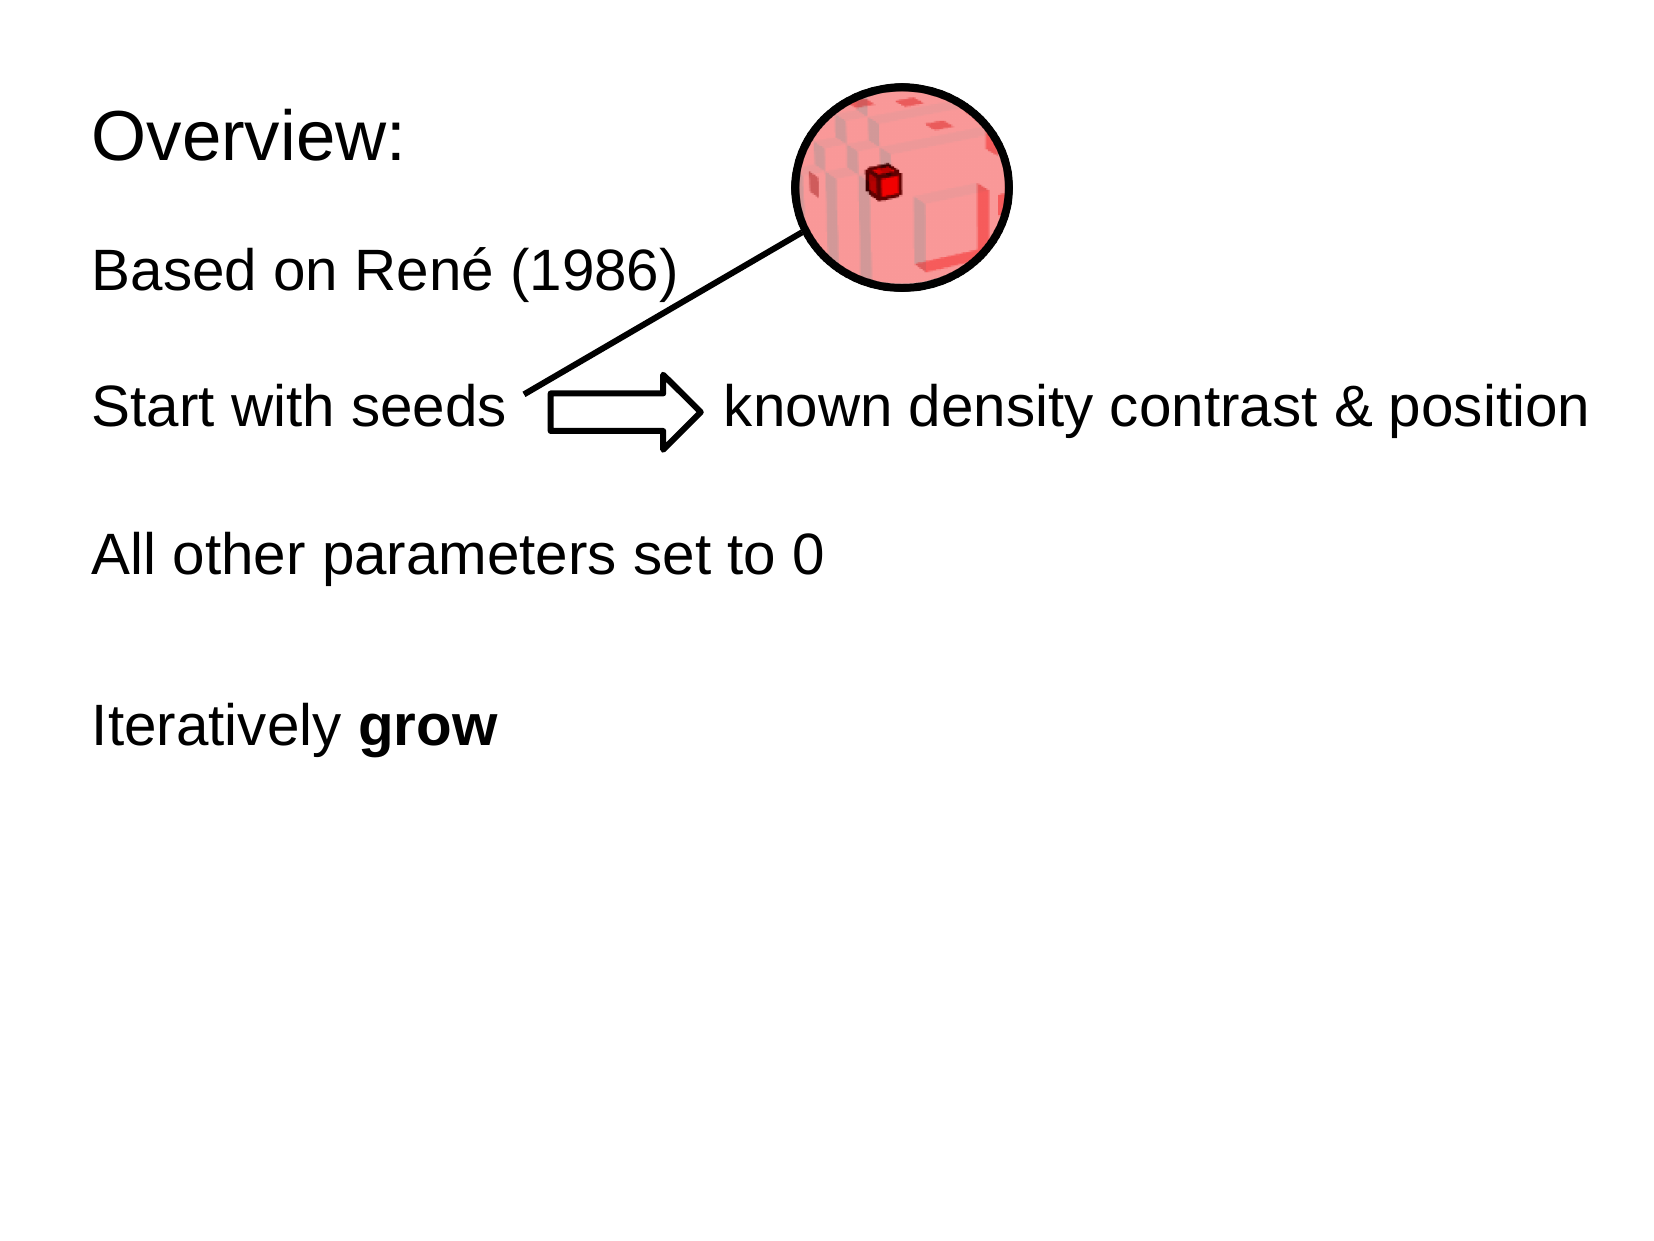

Overview:
Based on René (1986)
Start with seeds
known density contrast & position
All other parameters set to 0
Iteratively grow